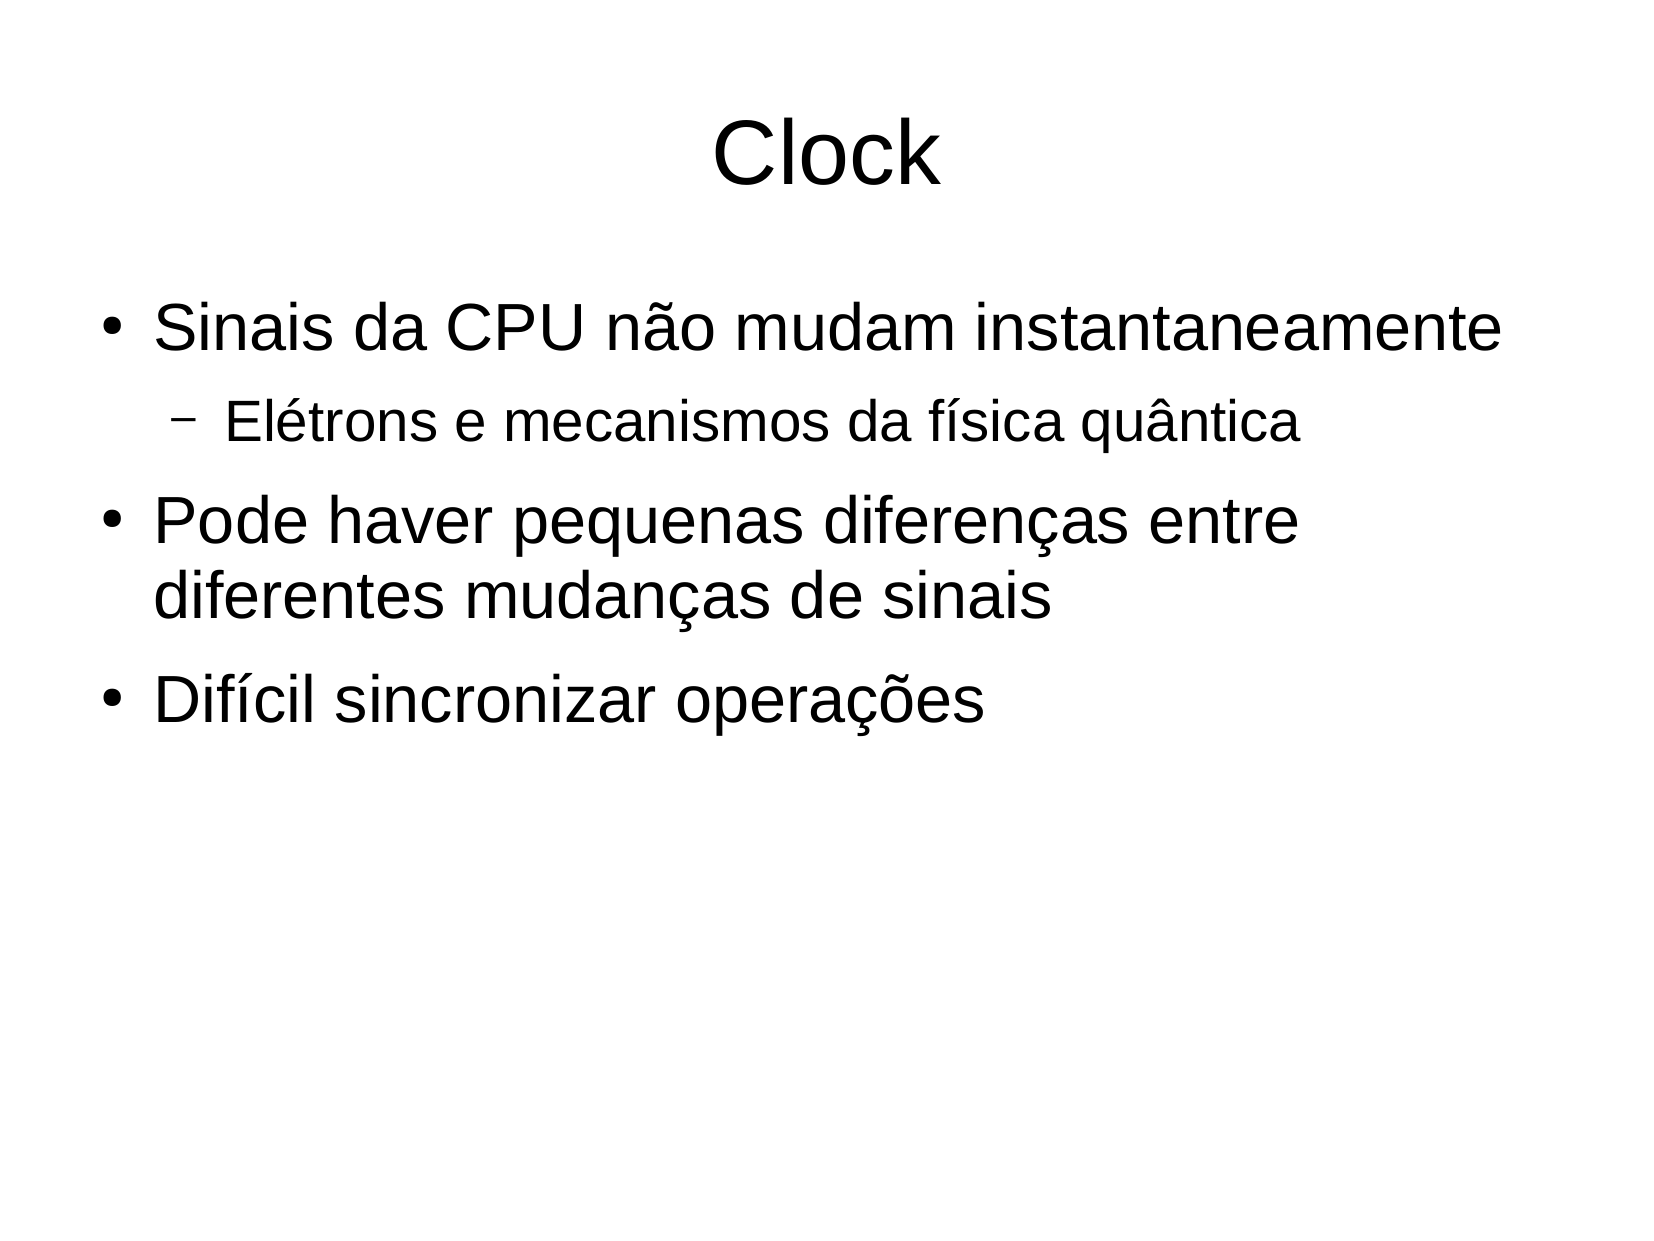

# Clock
Sinais da CPU não mudam instantaneamente
Elétrons e mecanismos da física quântica
Pode haver pequenas diferenças entre diferentes mudanças de sinais
Difícil sincronizar operações